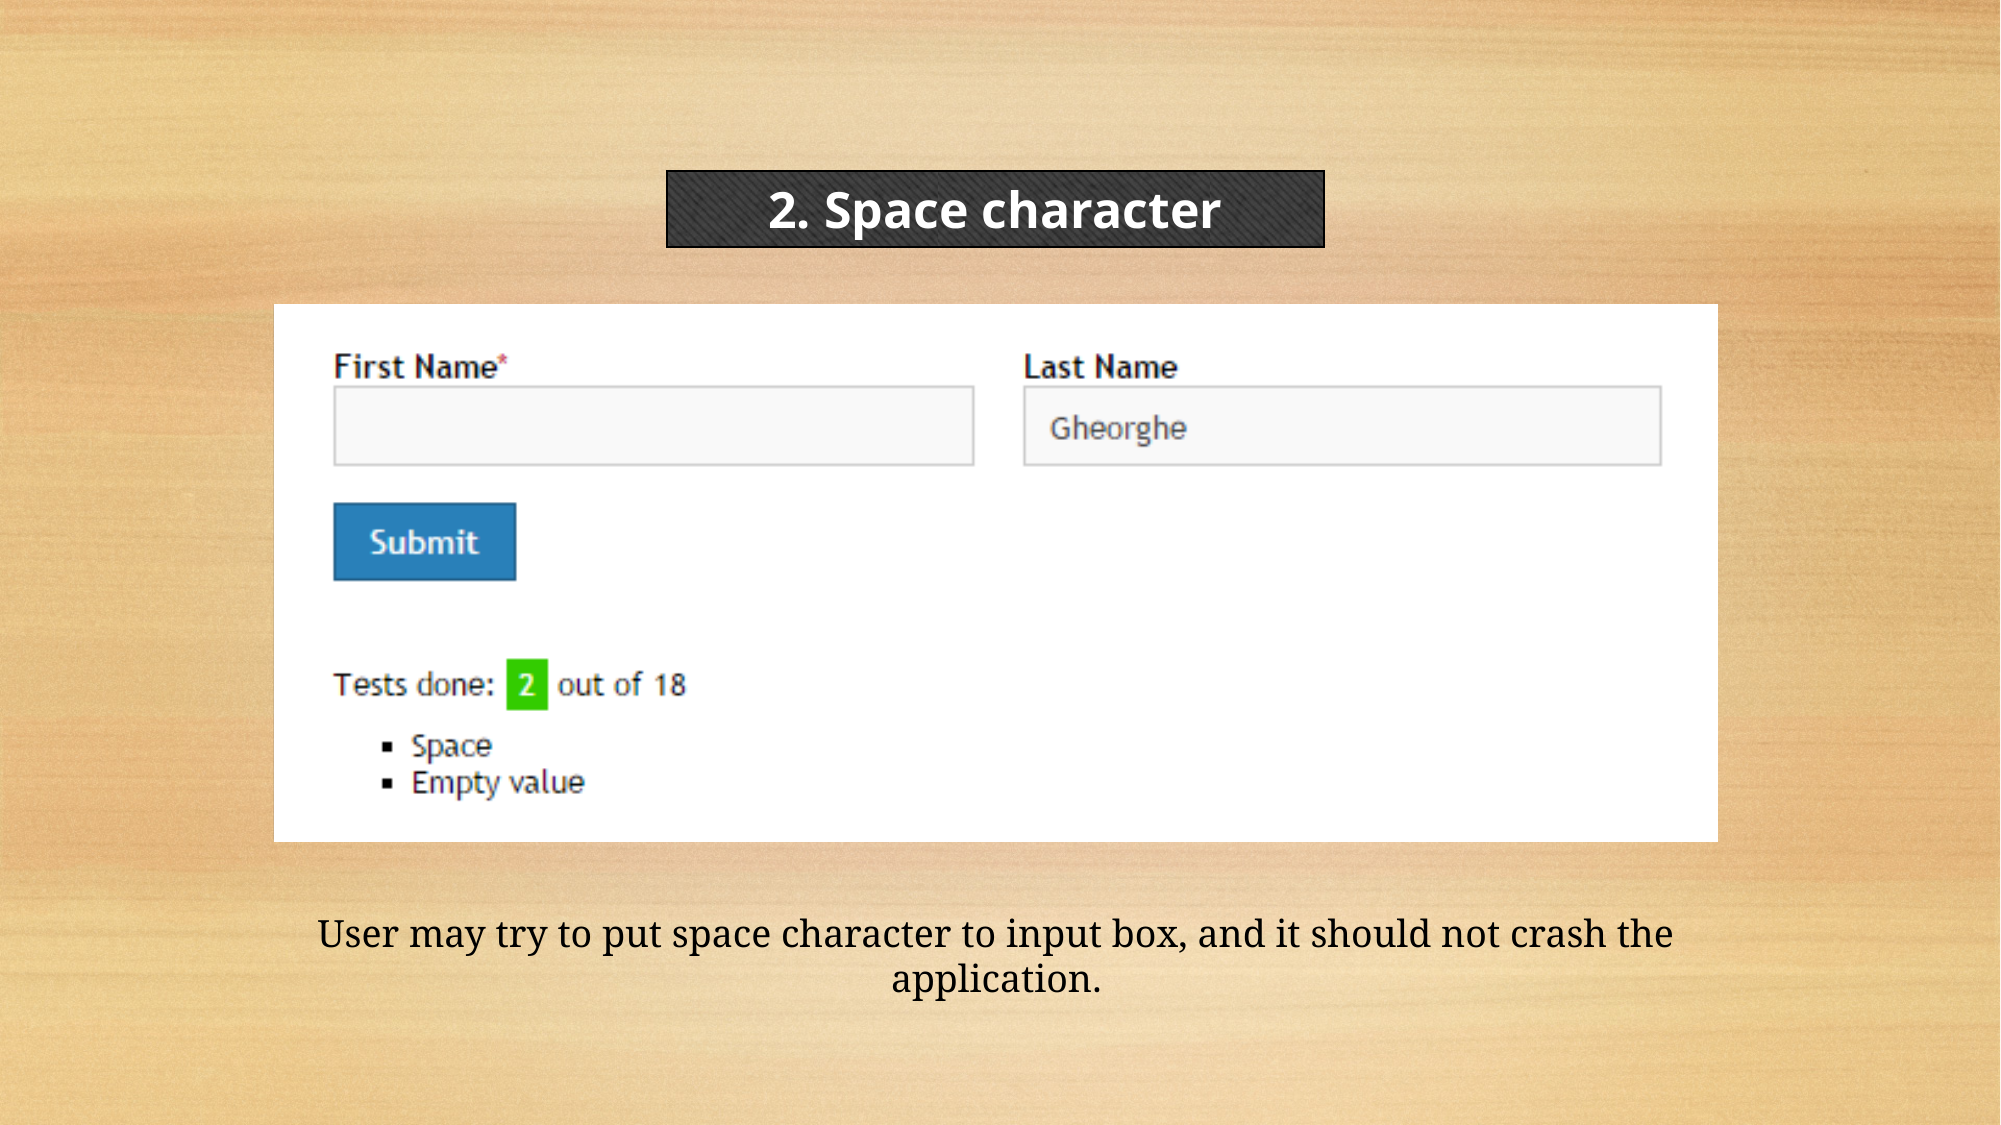

2. Space character
User may try to put space character to input box, and it should not crash the application.